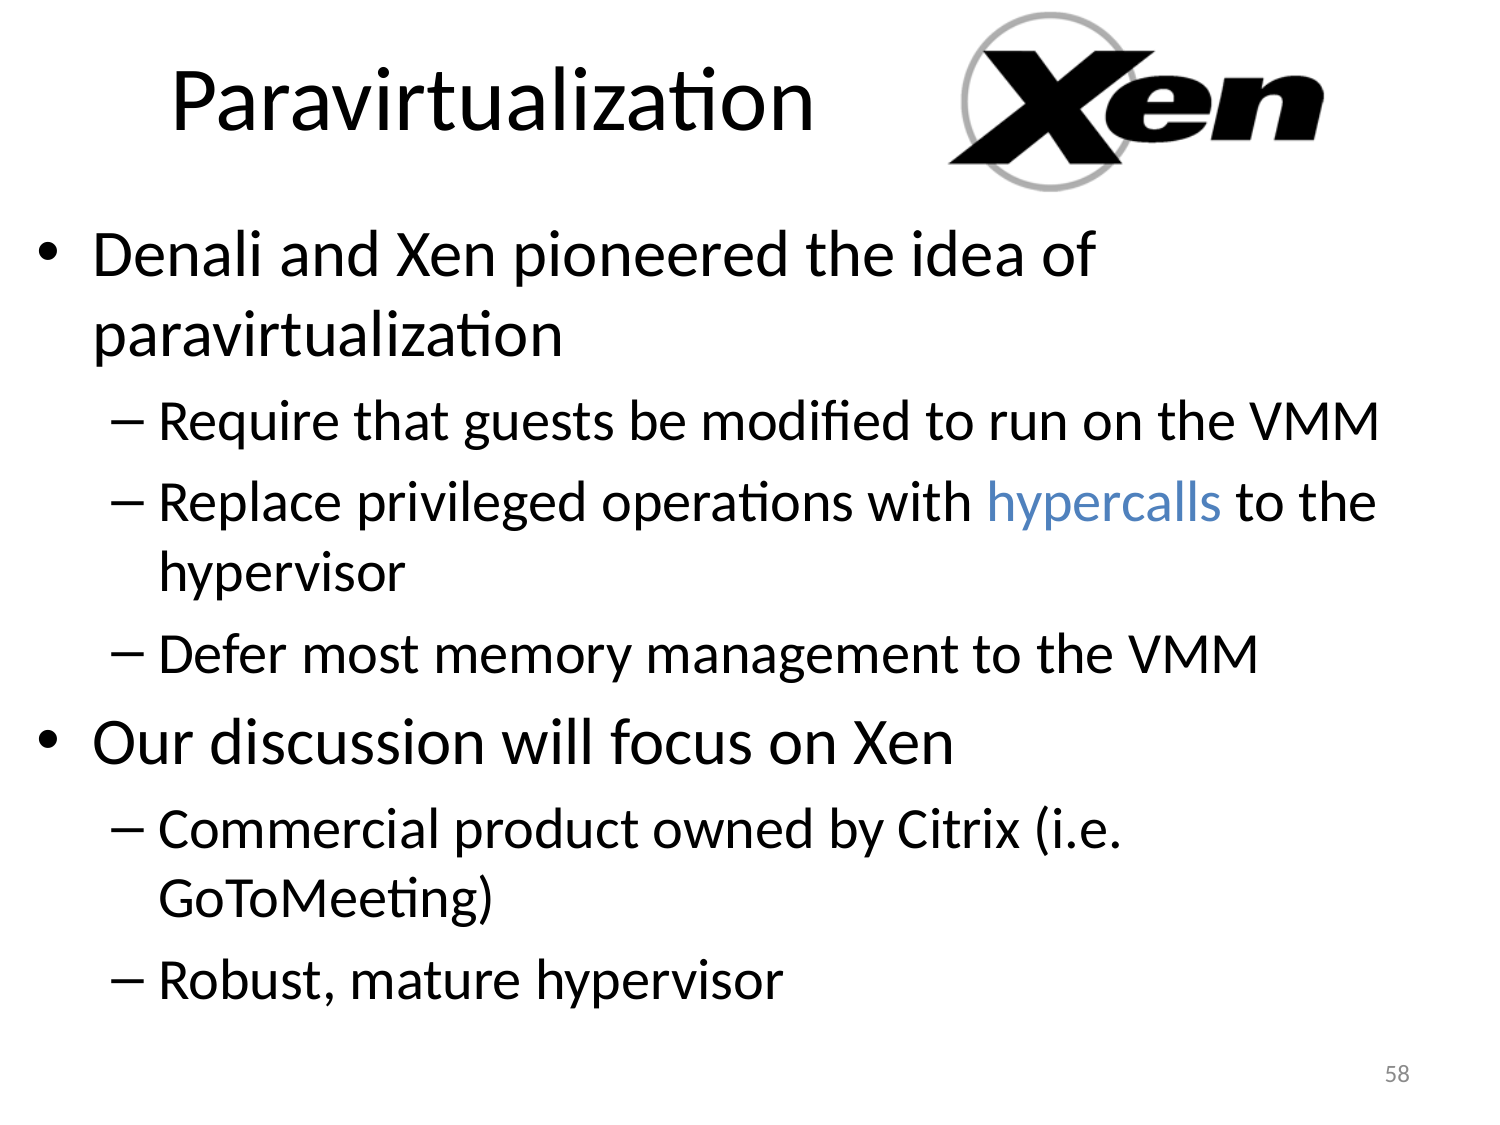

# Paravirtualization
Denali and Xen pioneered the idea of paravirtualization
Require that guests be modified to run on the VMM
Replace privileged operations with hypercalls to the hypervisor
Defer most memory management to the VMM
Our discussion will focus on Xen
Commercial product owned by Citrix (i.e. GoToMeeting)
Robust, mature hypervisor